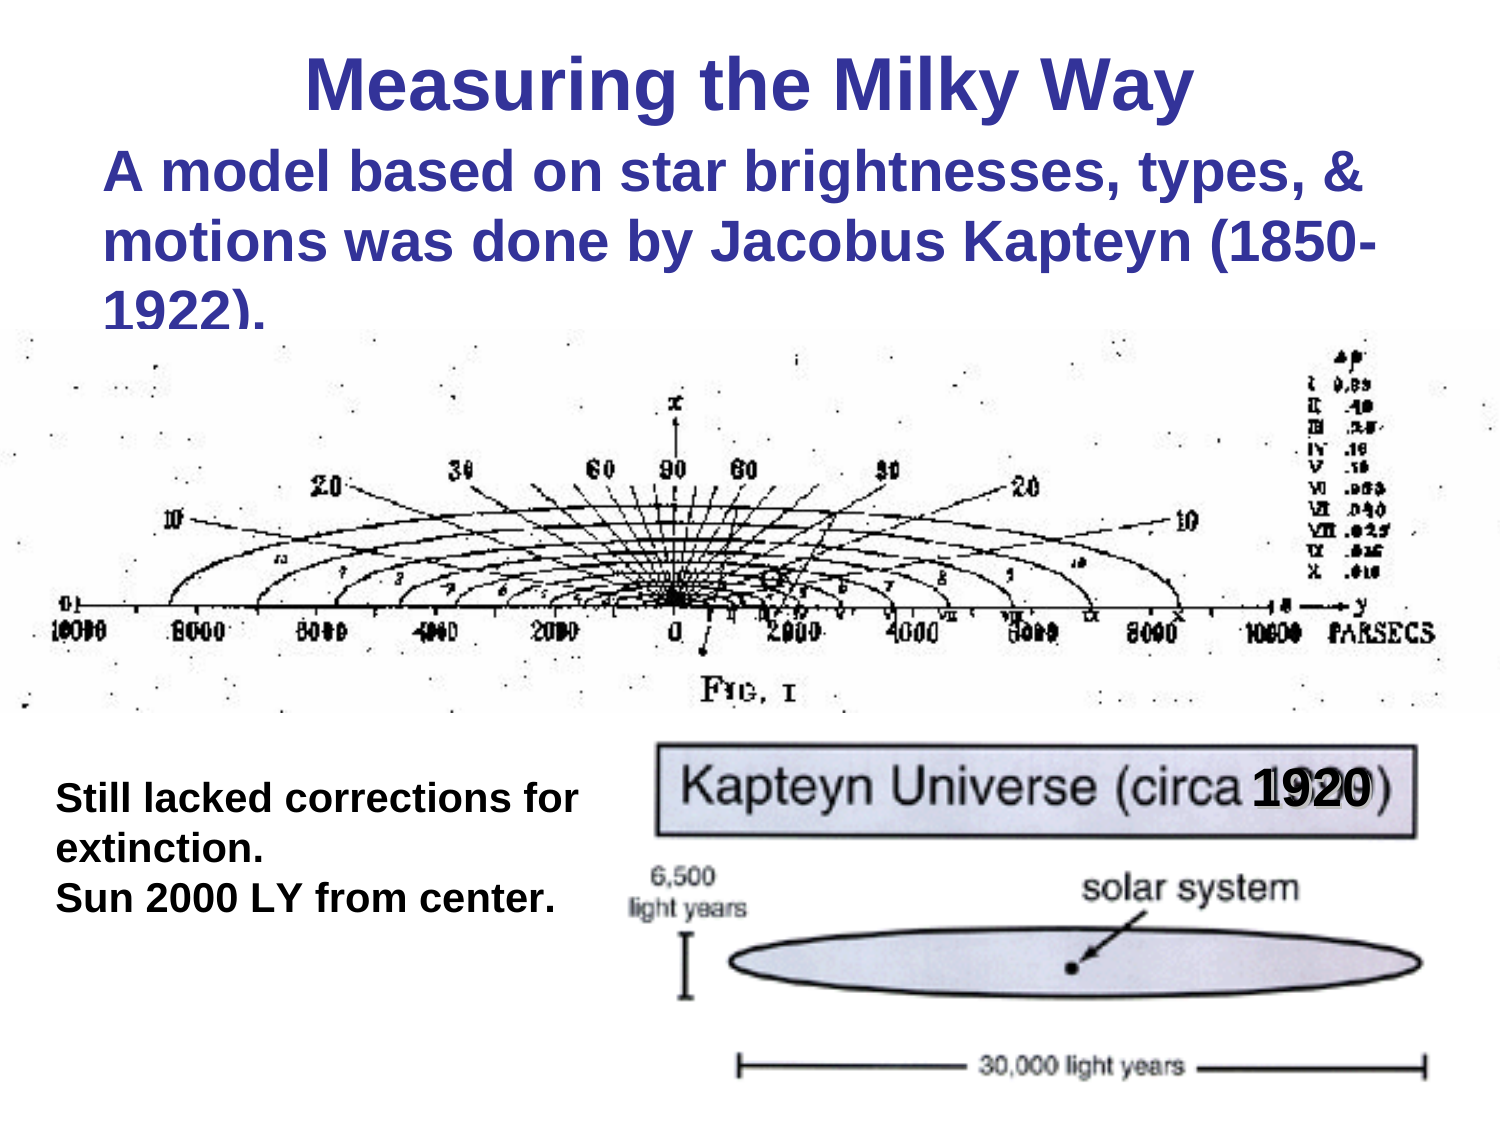

# Measuring the Milky Way
A model based on star brightnesses, types, & motions was done by Jacobus Kapteyn (1850-1922).
1920
Still lacked corrections for
extinction.
Sun 2000 LY from center.